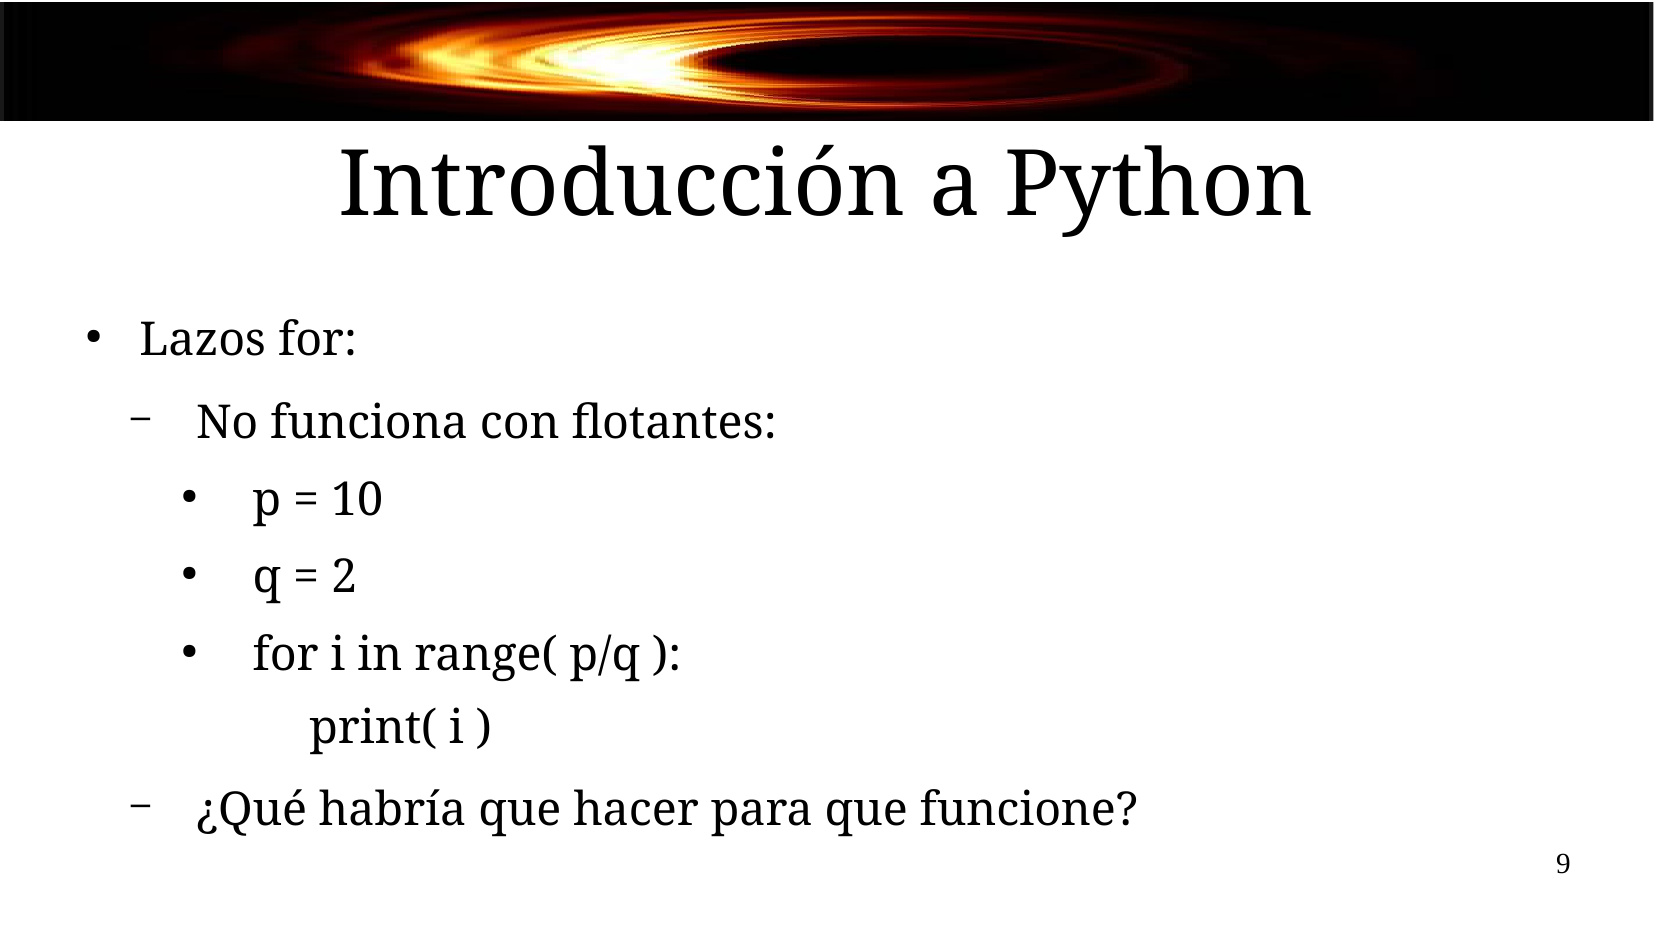

# Introducción a Python
Lazos for:
No funciona con flotantes:
p = 10
q = 2
for i in range( p/q ):
print( i )
¿Qué habría que hacer para que funcione?
9